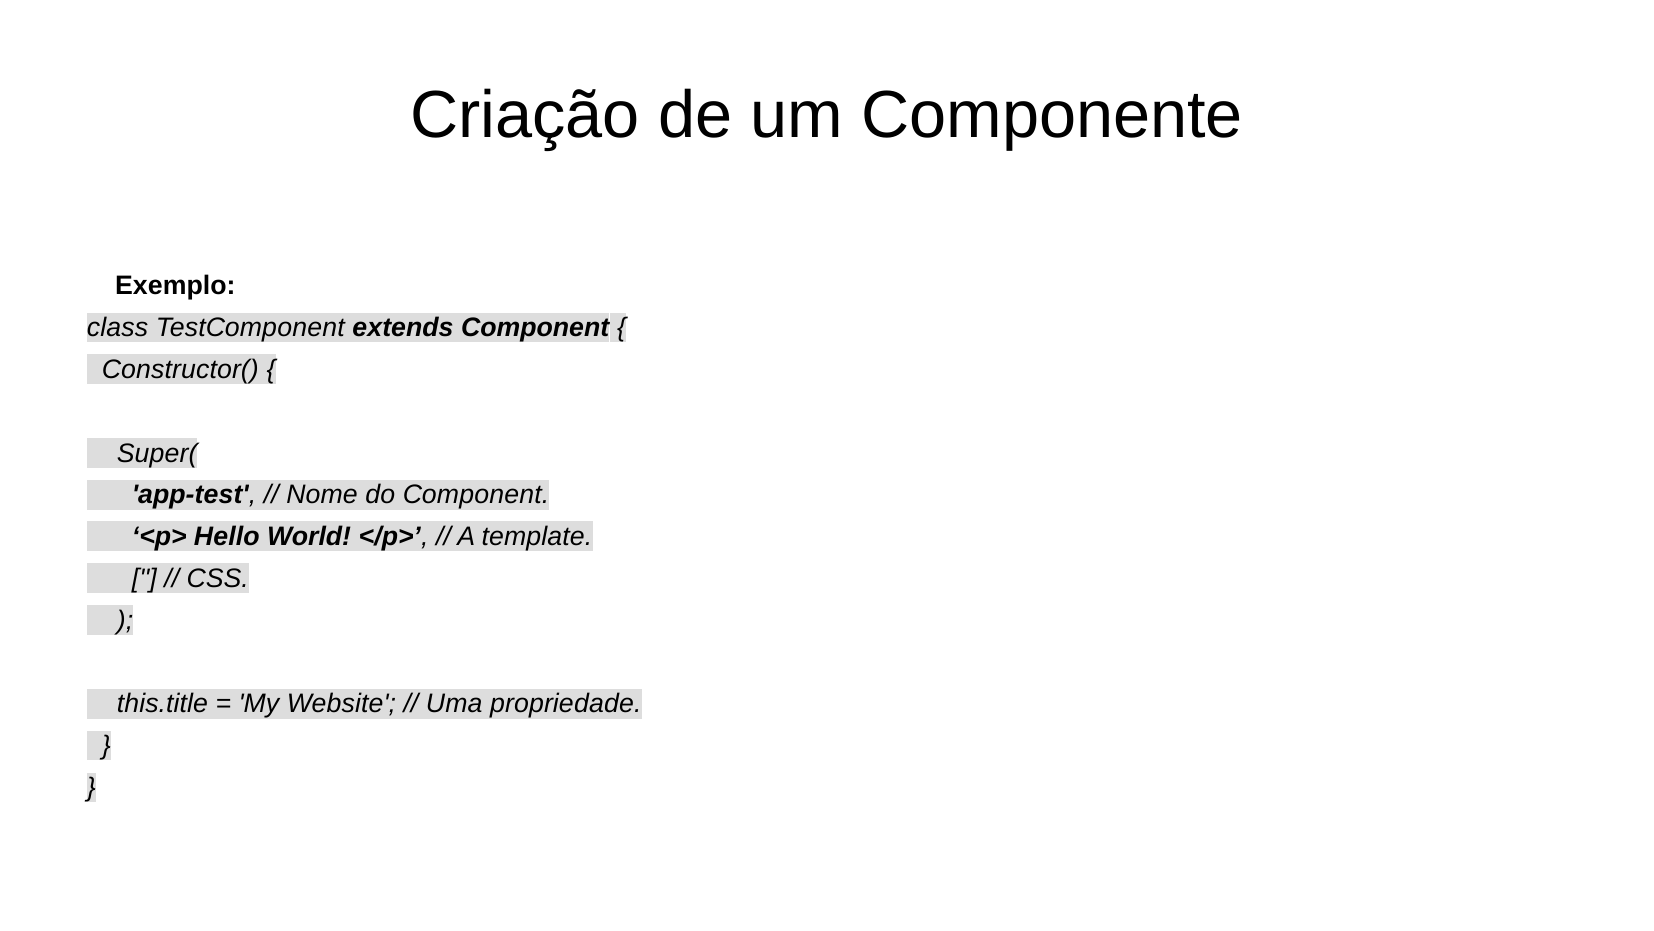

# Criação de um Componente
Exemplo:
class TestComponent extends Component {
 Constructor() {
 Super(
 'app-test', // Nome do Component.
 ‘<p> Hello World! </p>’, // A template.
 [''] // CSS.
 );
 this.title = 'My Website'; // Uma propriedade.
 }
}